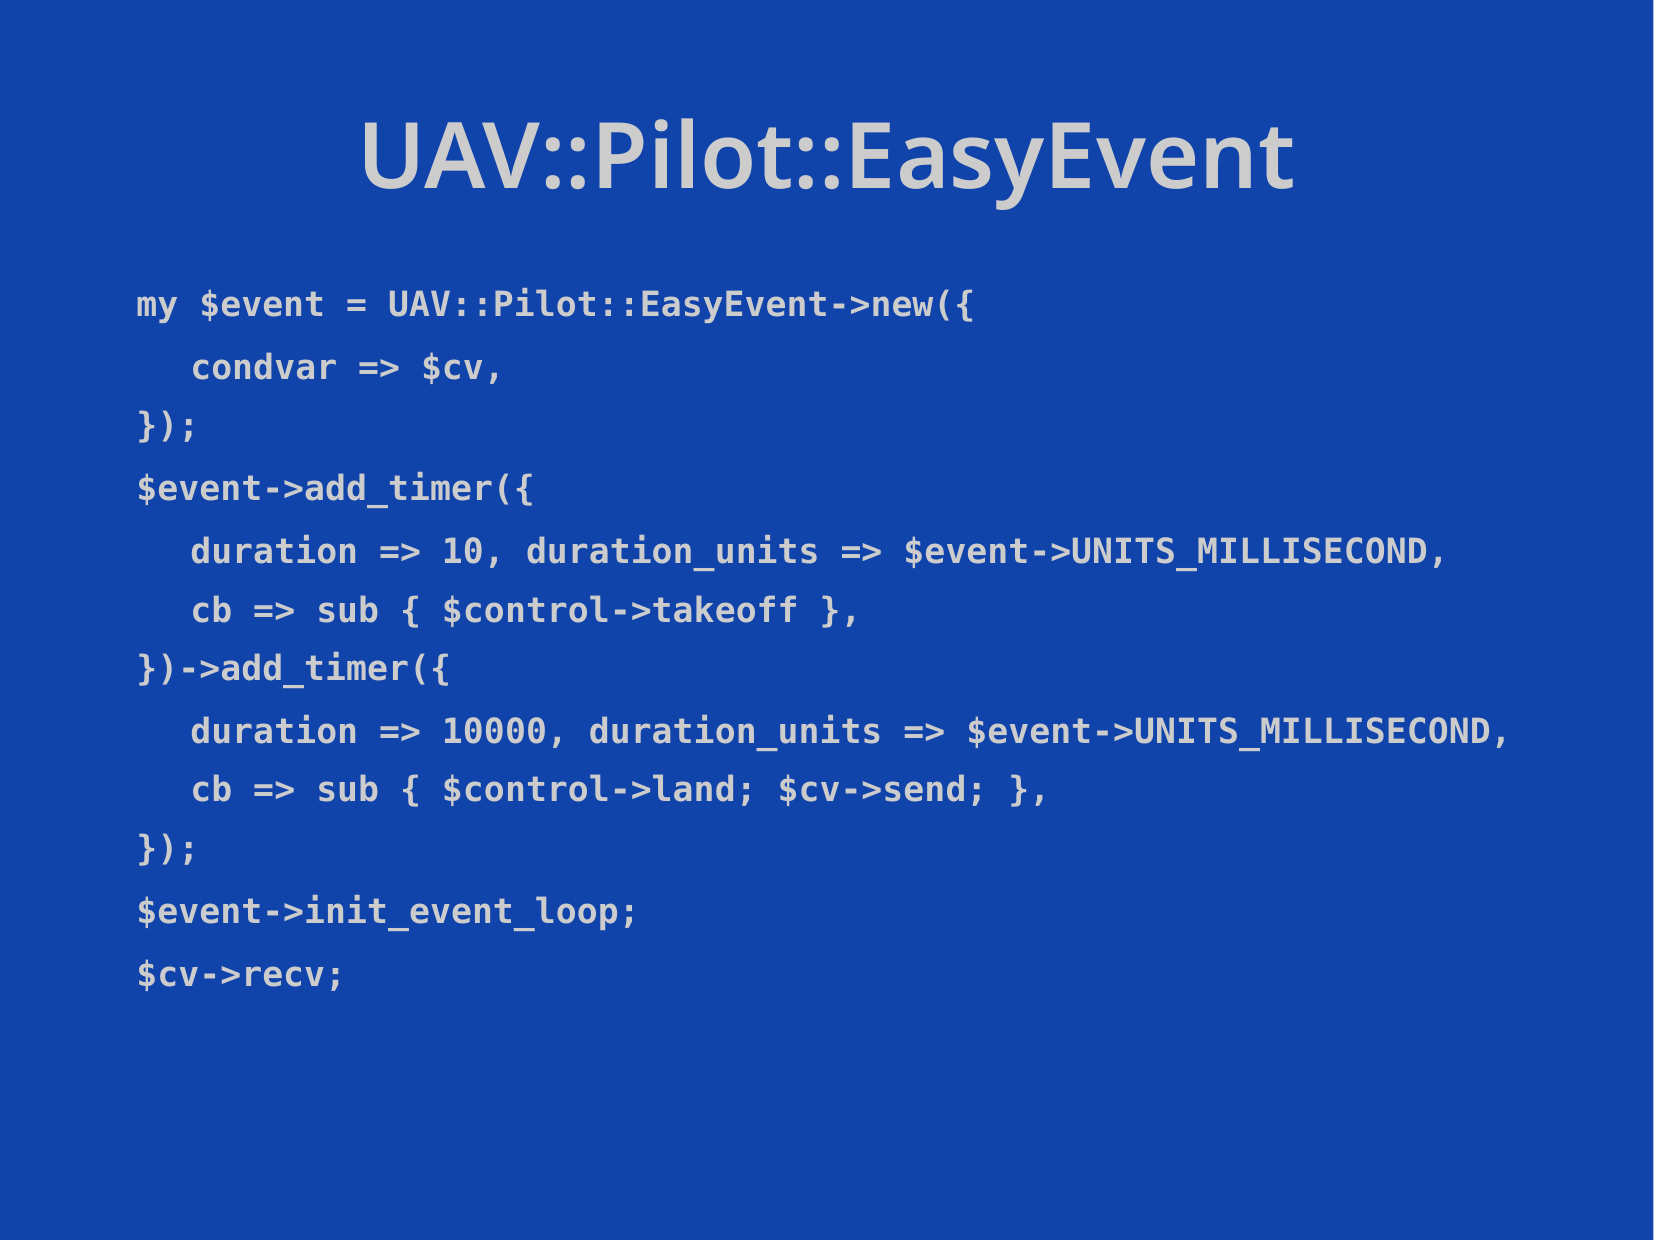

# UAV::Pilot::EasyEvent
my $event = UAV::Pilot::EasyEvent->new({
condvar => $cv,
});
$event->add_timer({
duration => 10, duration_units => $event->UNITS_MILLISECOND,
cb => sub { $control->takeoff },
})->add_timer({
duration => 10000, duration_units => $event->UNITS_MILLISECOND,
cb => sub { $control->land; $cv->send; },
});
$event->init_event_loop;
$cv->recv;